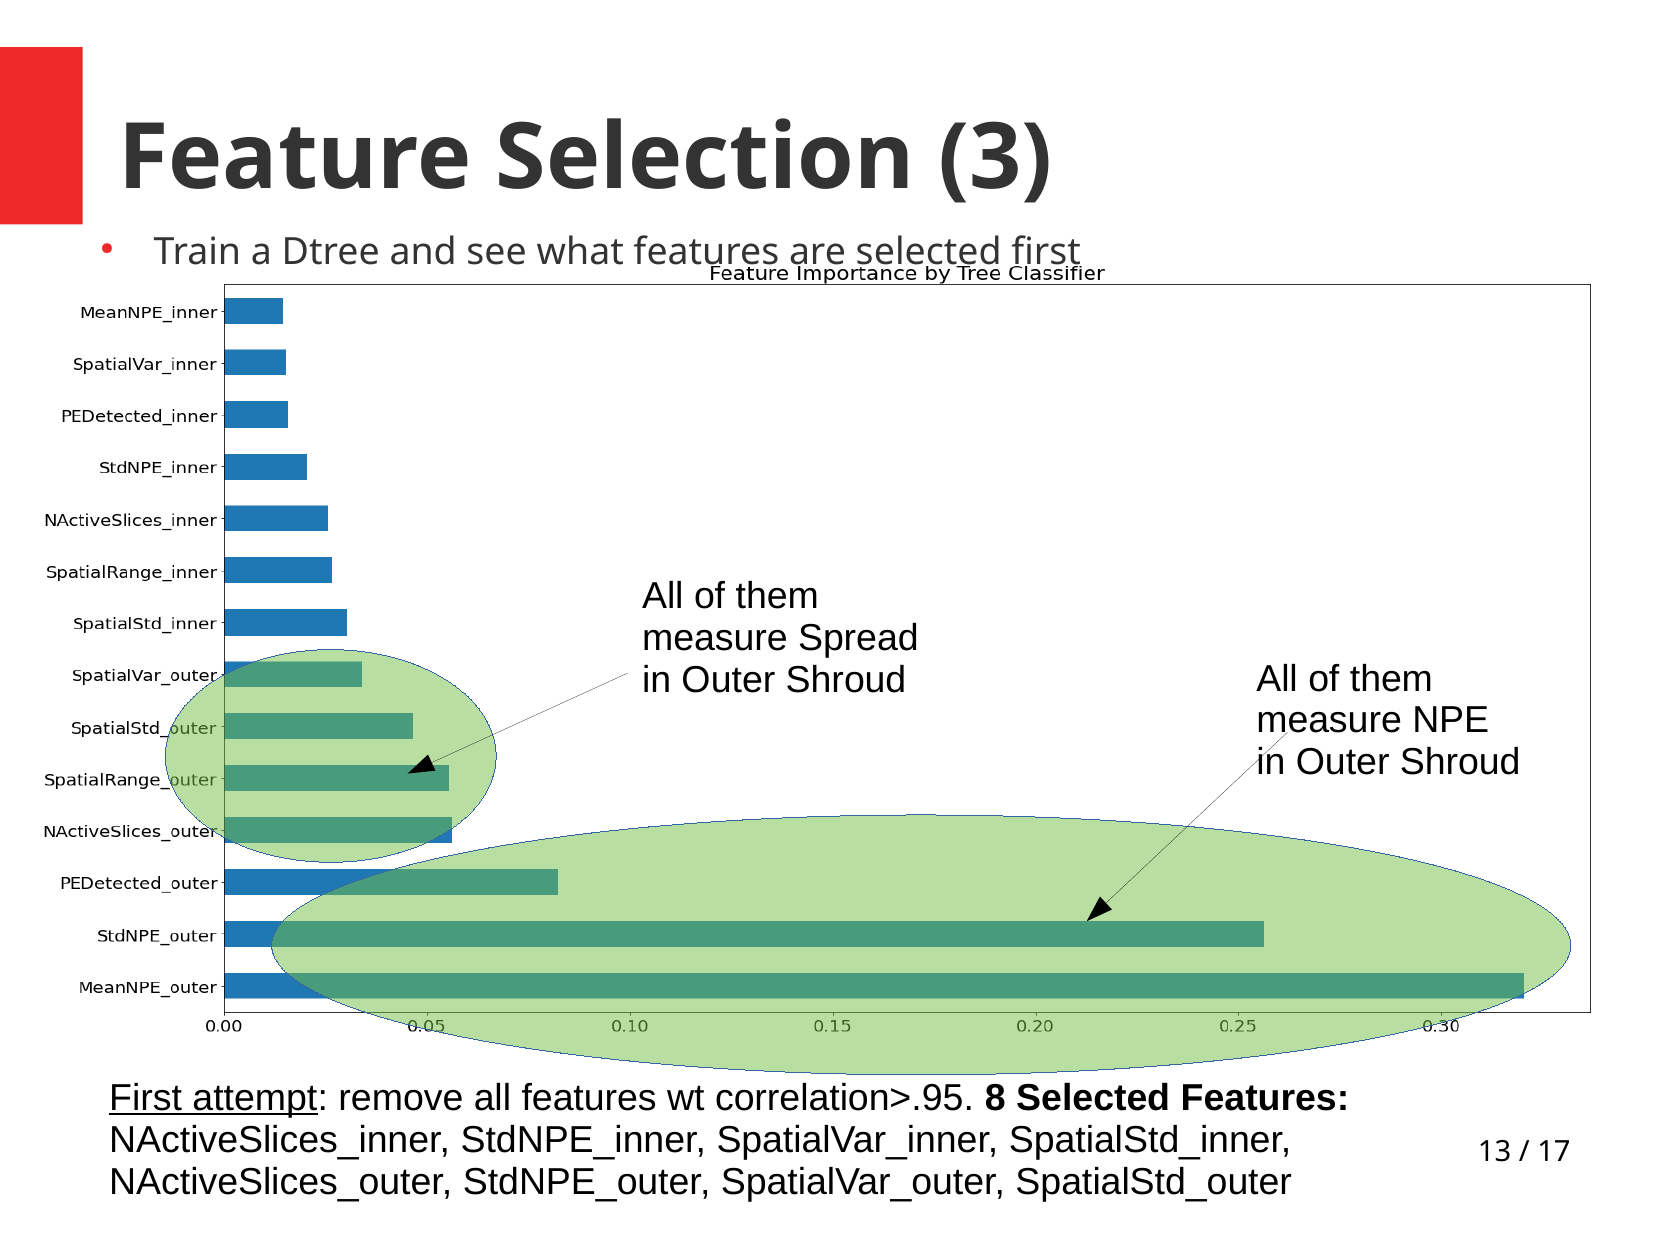

# Feature Selection (3)
Train a Dtree and see what features are selected first
All of them
measure Spread
in Outer Shroud
All of them
measure NPE
in Outer Shroud
First attempt: remove all features wt correlation>.95. 8 Selected Features:
NActiveSlices_inner, StdNPE_inner, SpatialVar_inner, SpatialStd_inner,
NActiveSlices_outer, StdNPE_outer, SpatialVar_outer, SpatialStd_outer
13